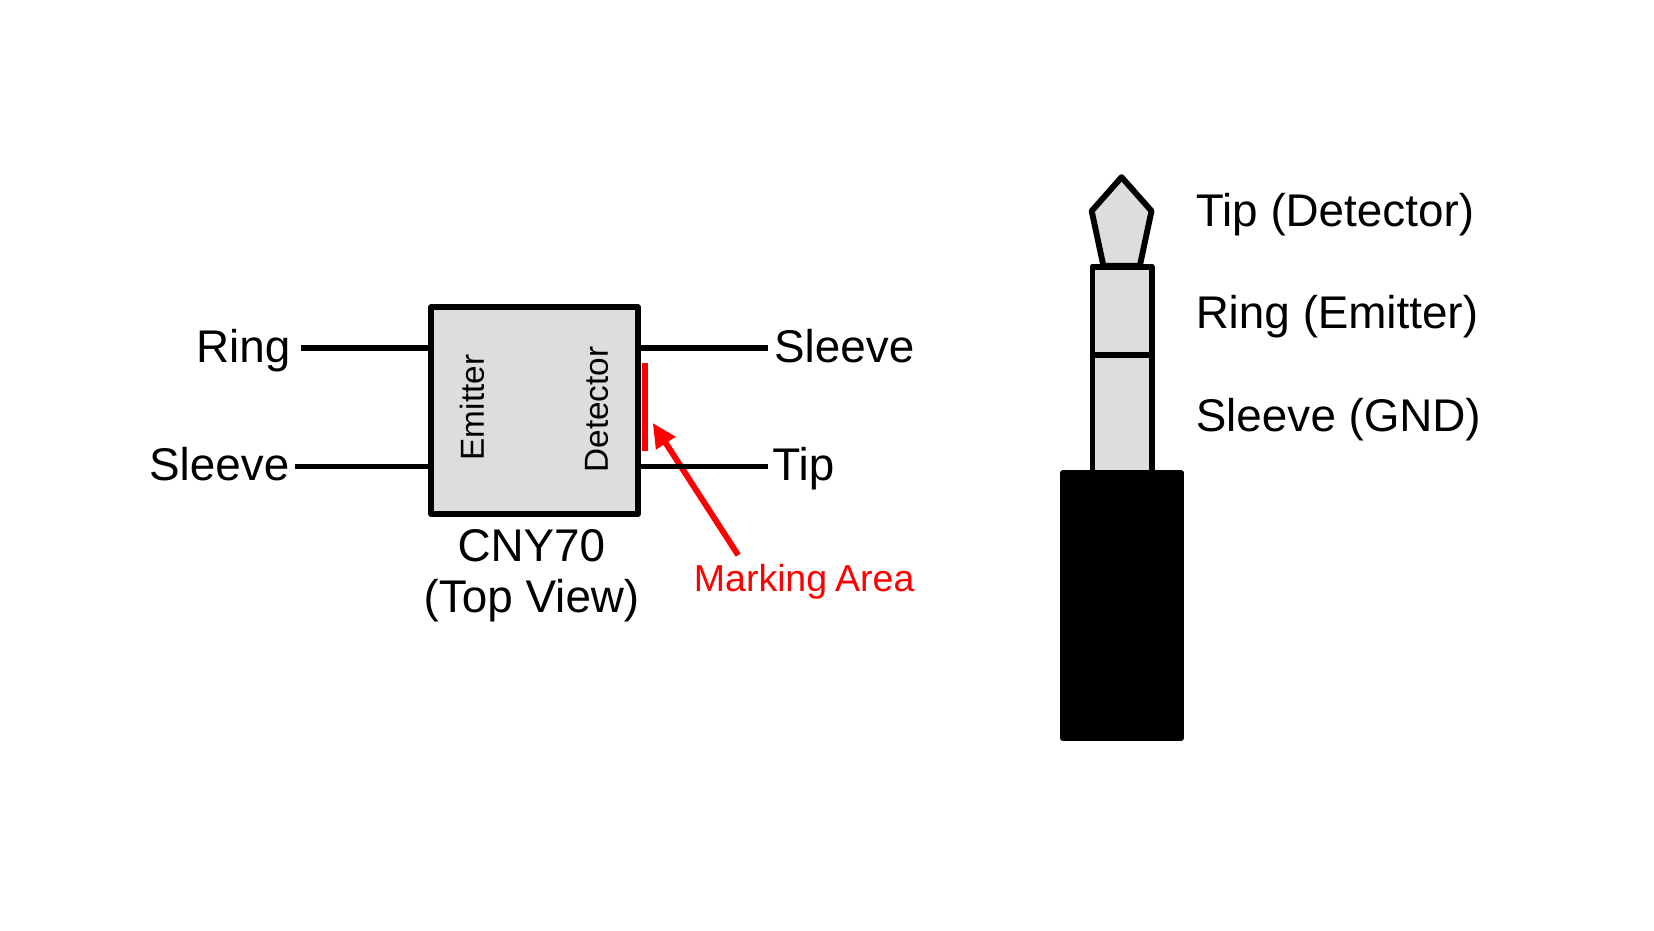

Tip (Detector)
Ring (Emitter)
Sleeve (GND)
Ring Sleeve
Emitter
Detector
Sleeve Tip
CNY70
(Top View)
Marking Area